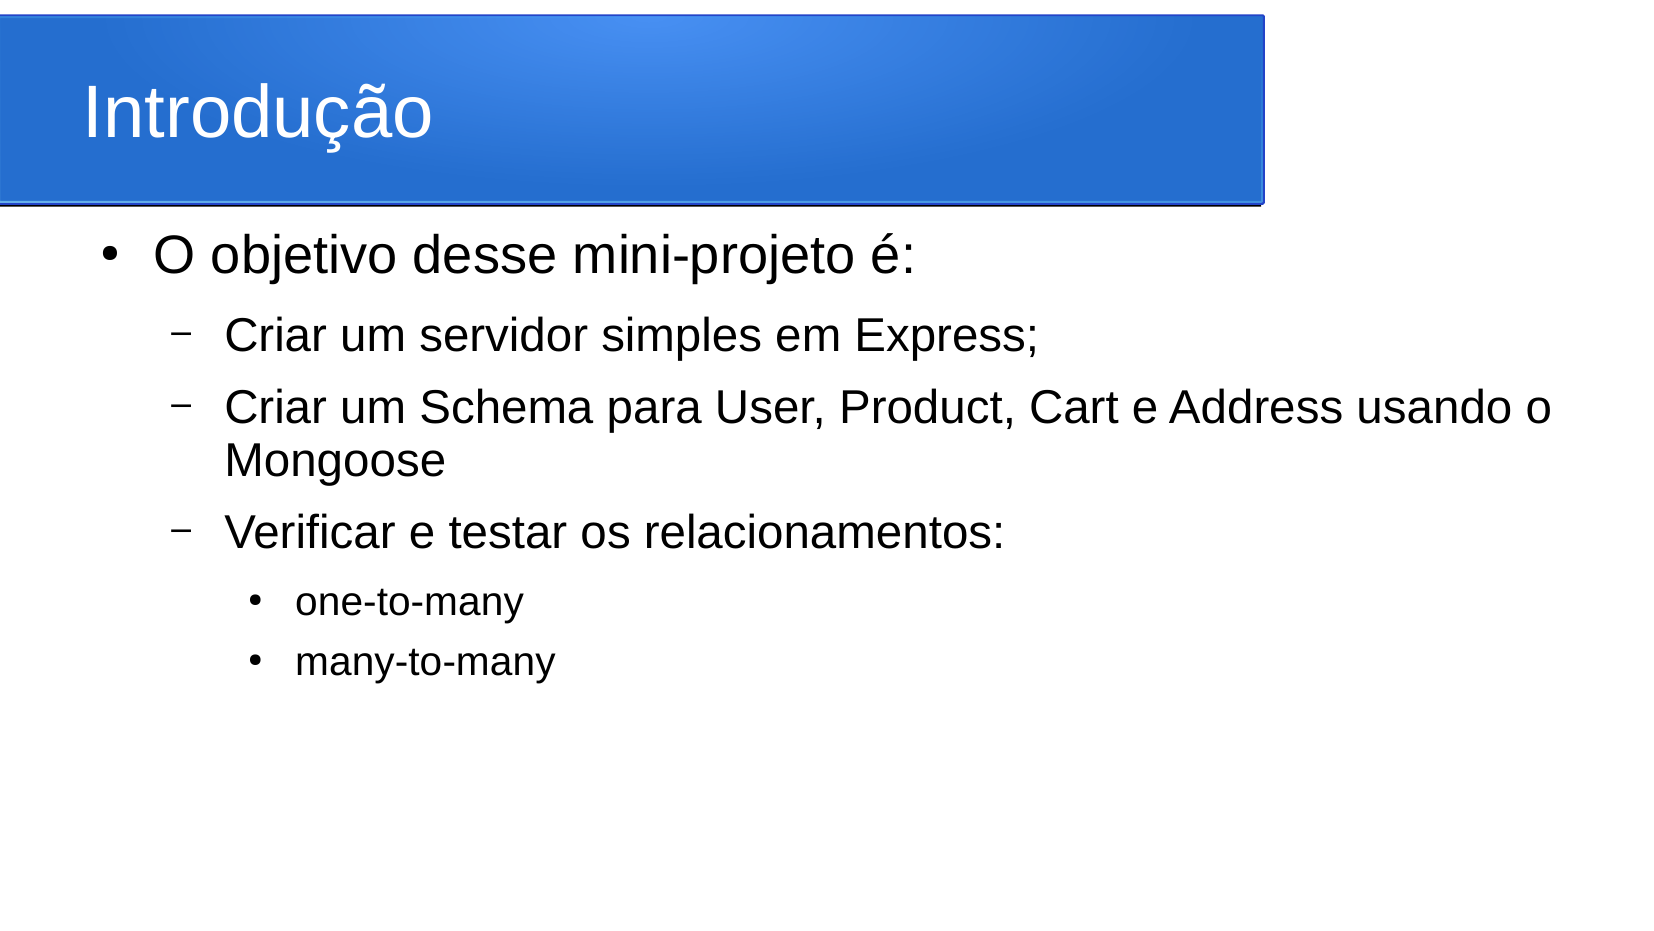

# Introdução
O objetivo desse mini-projeto é:
Criar um servidor simples em Express;
Criar um Schema para User, Product, Cart e Address usando o Mongoose
Verificar e testar os relacionamentos:
one-to-many
many-to-many